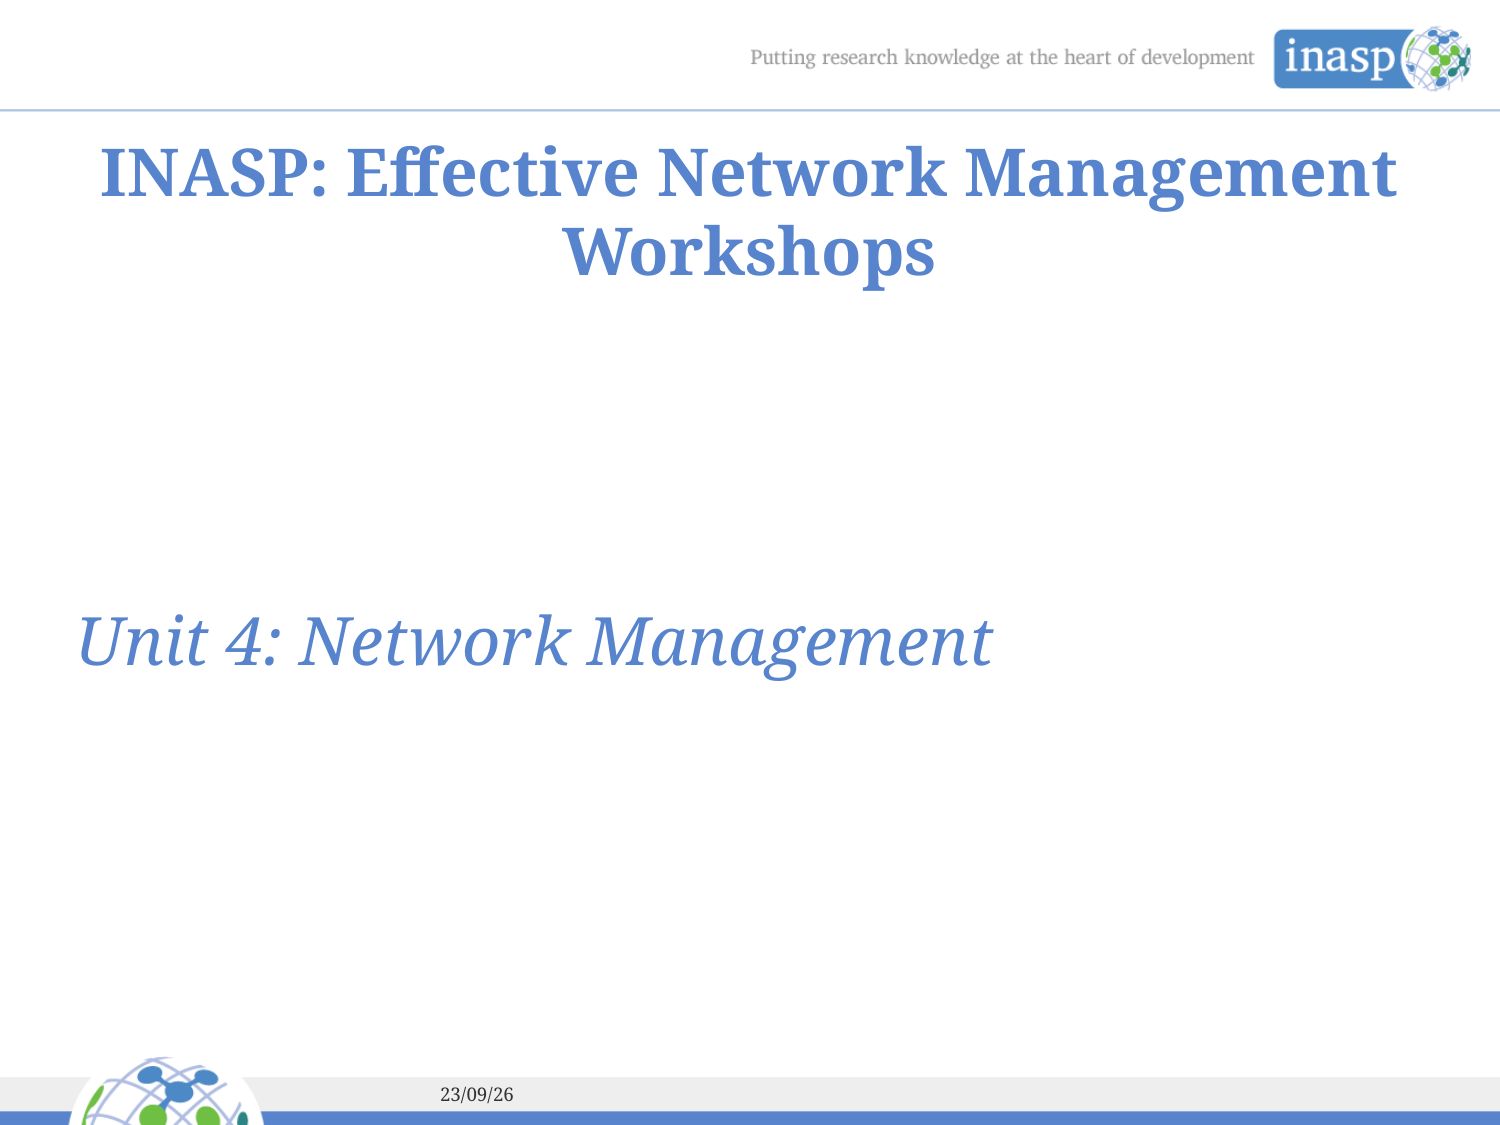

# INASP: Effective Network Management Workshops
Unit 4: Network Management